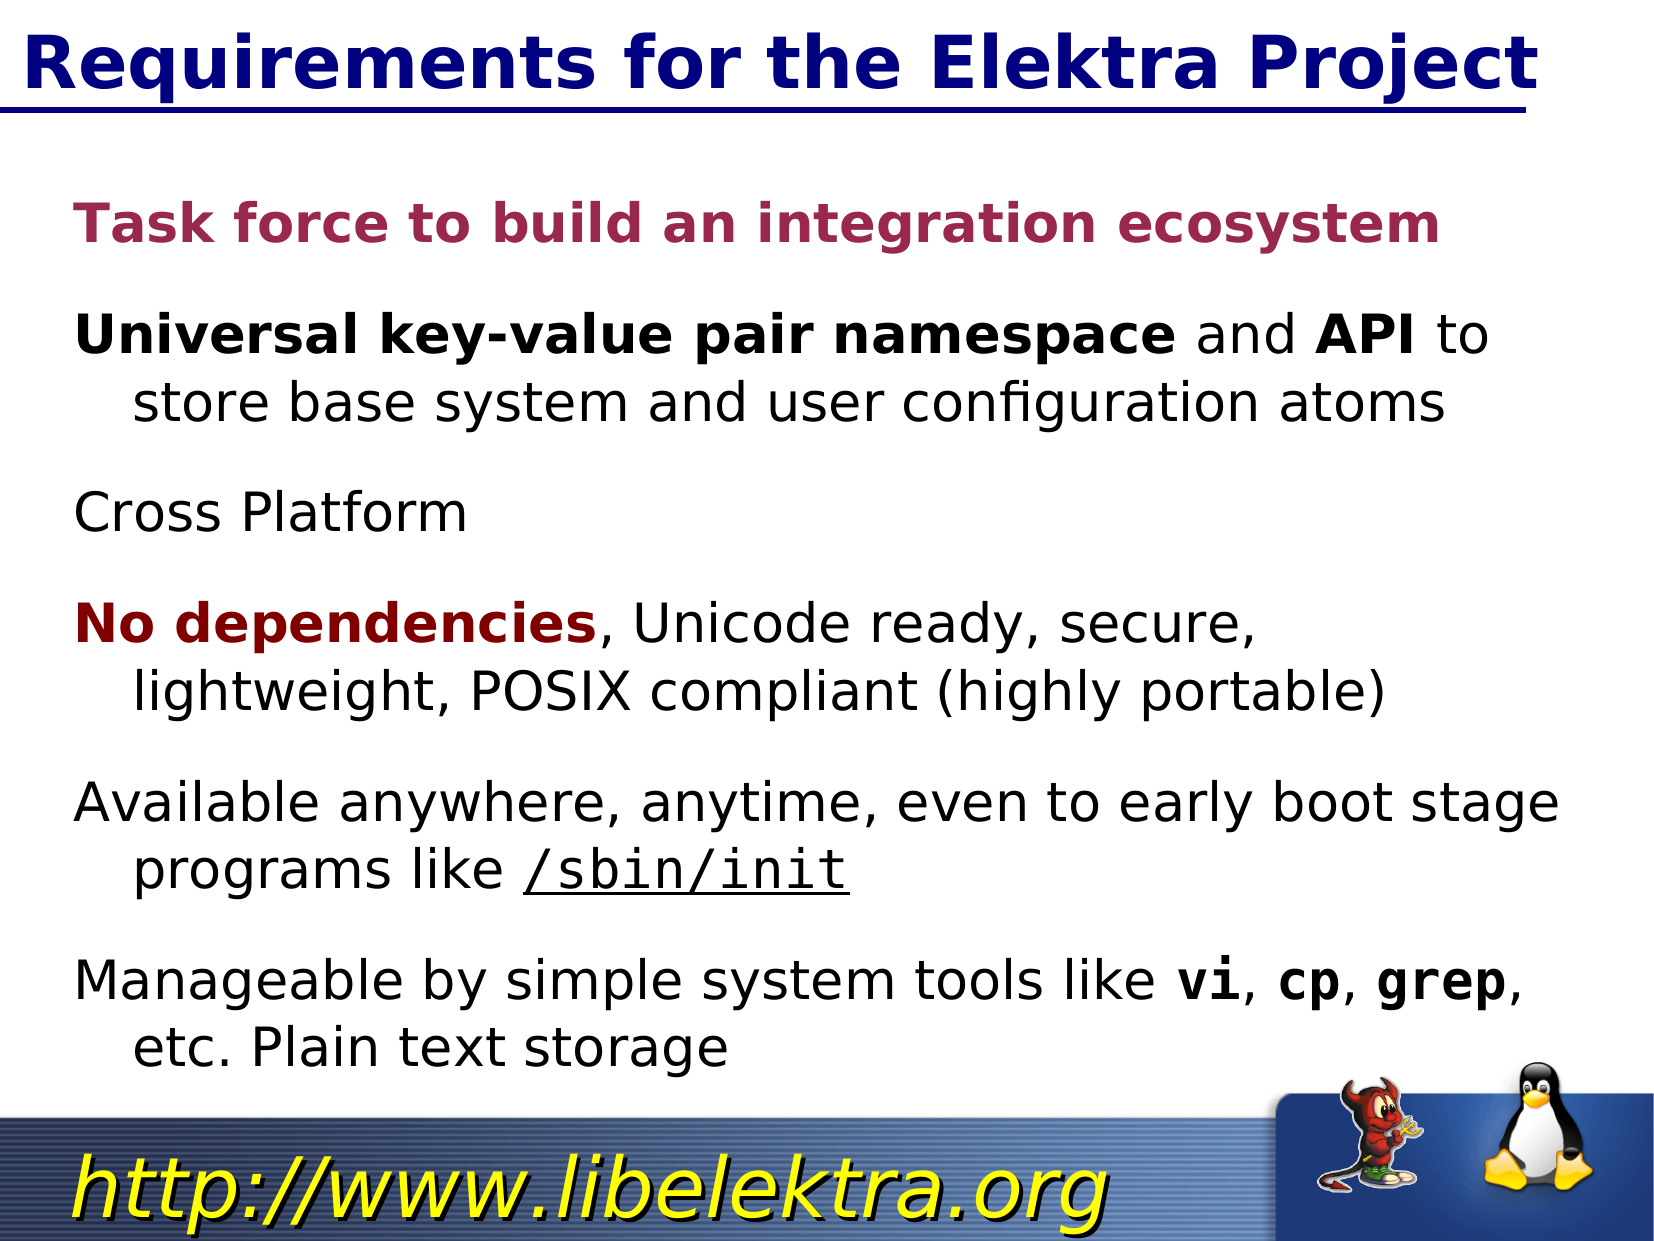

Requirements for the Elektra Project
# Task force to build an integration ecosystem
Universal key-value pair namespace and API to store base system and user configuration atoms
Cross Platform
No dependencies, Unicode ready, secure, lightweight, POSIX compliant (highly portable)
Available anywhere, anytime, even to early boot stage programs like /sbin/init
Manageable by simple system tools like vi, cp, grep, etc. Plain text storage